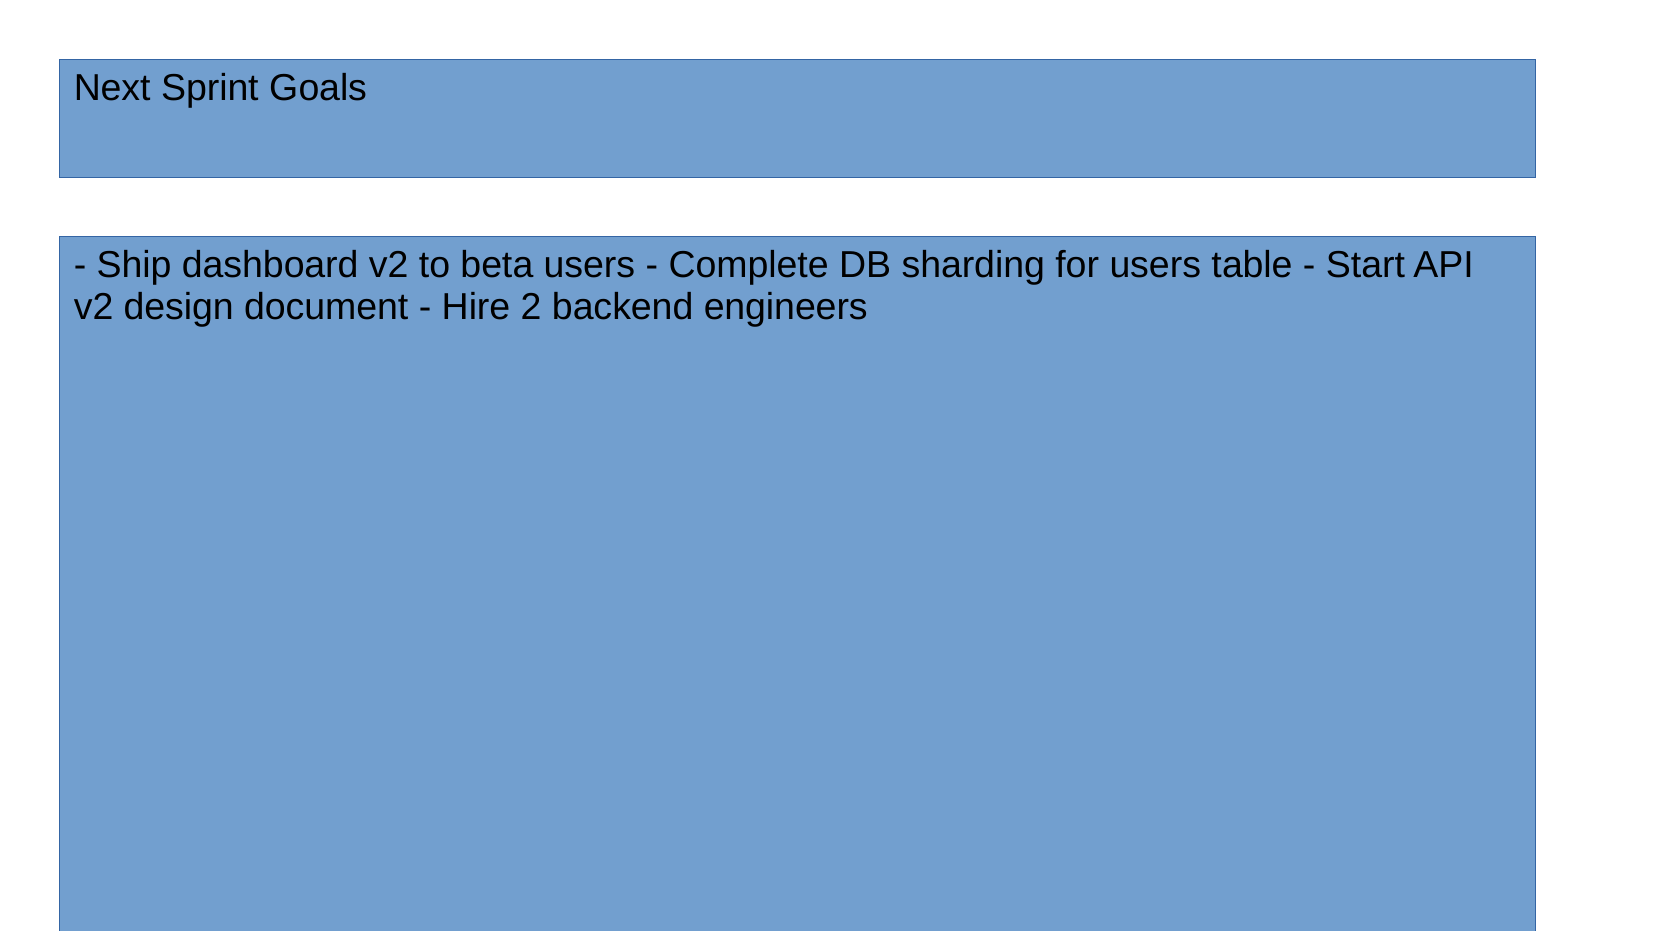

Next Sprint Goals
- Ship dashboard v2 to beta users - Complete DB sharding for users table - Start API v2 design document - Hire 2 backend engineers